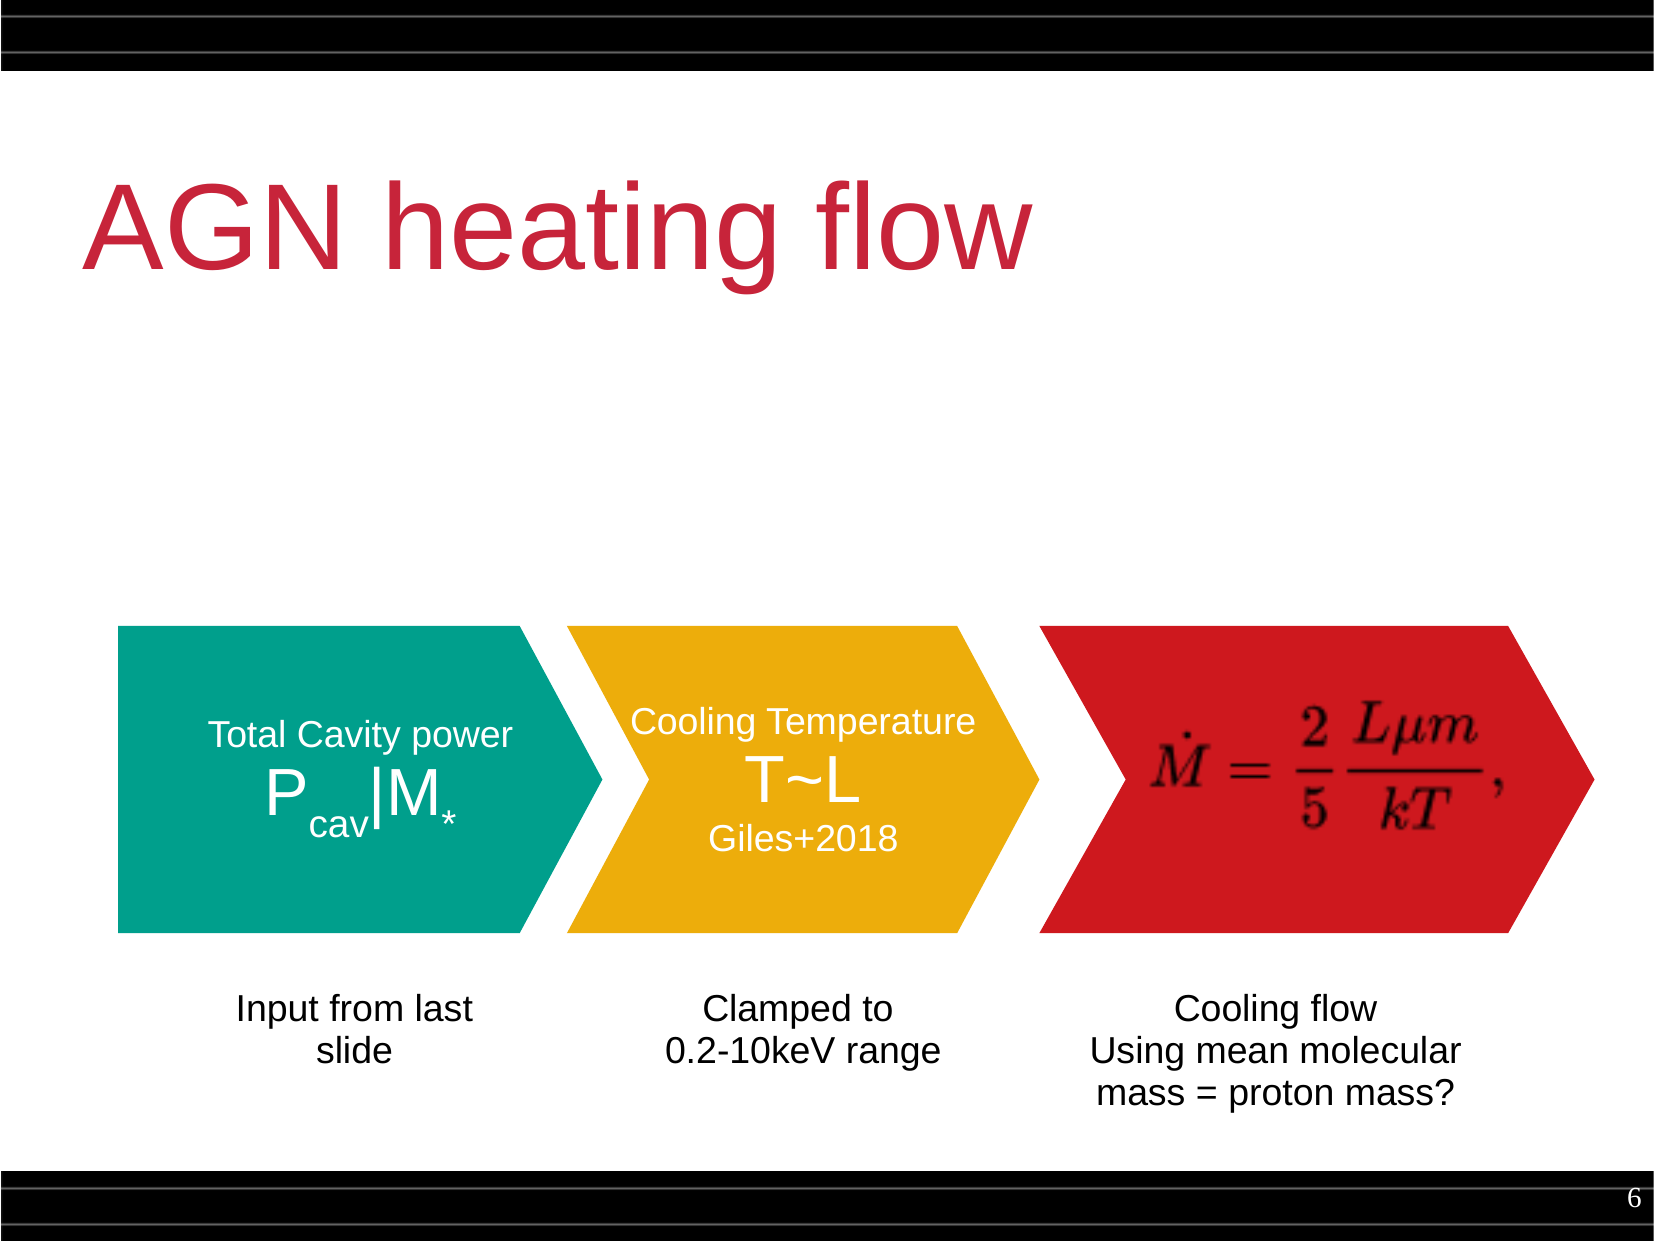

# AGN heating flow
Total Cavity power
Pcav|M*
Cooling Temperature
T~L
Giles+2018
Clamped to
0.2-10keV range
Cooling flow
Using mean molecular mass = proton mass?
Input from last slide